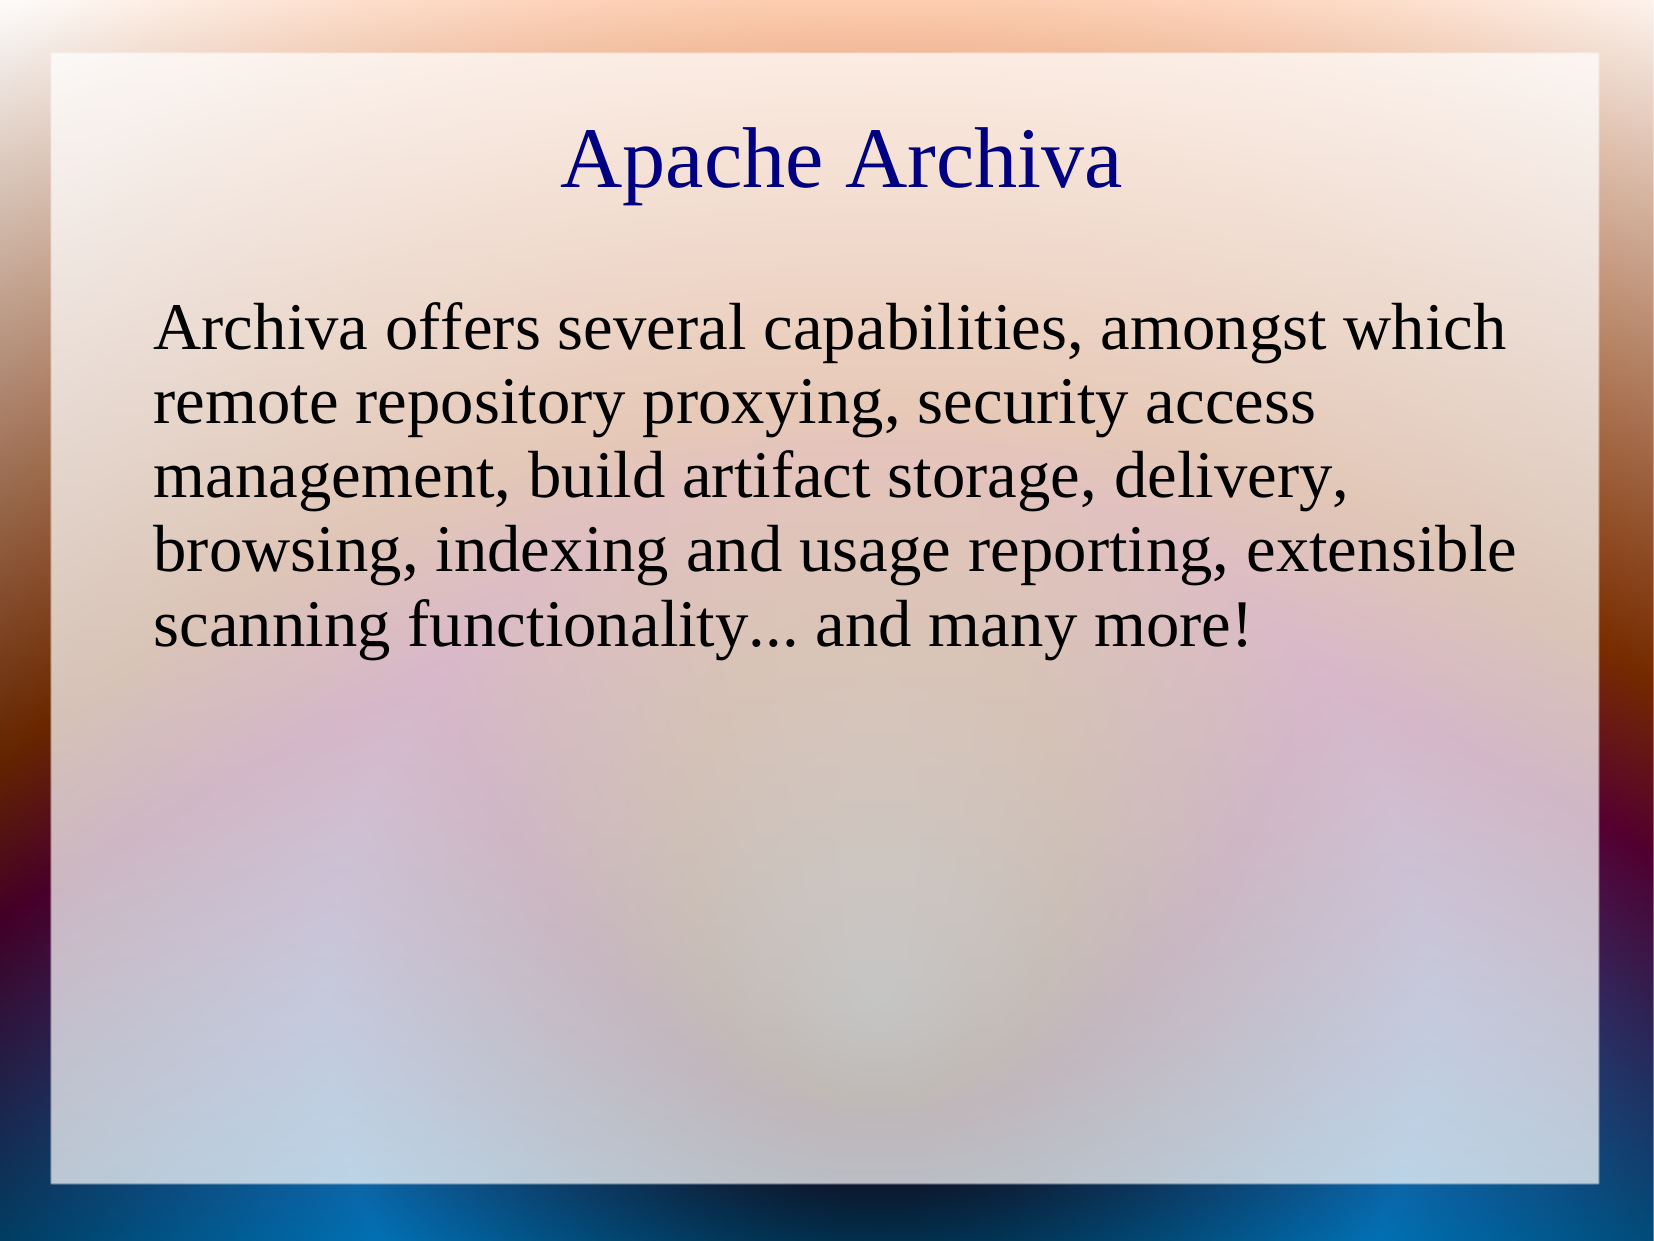

# Apache Archiva
Archiva offers several capabilities, amongst which remote repository proxying, security access management, build artifact storage, delivery, browsing, indexing and usage reporting, extensible scanning functionality... and many more!